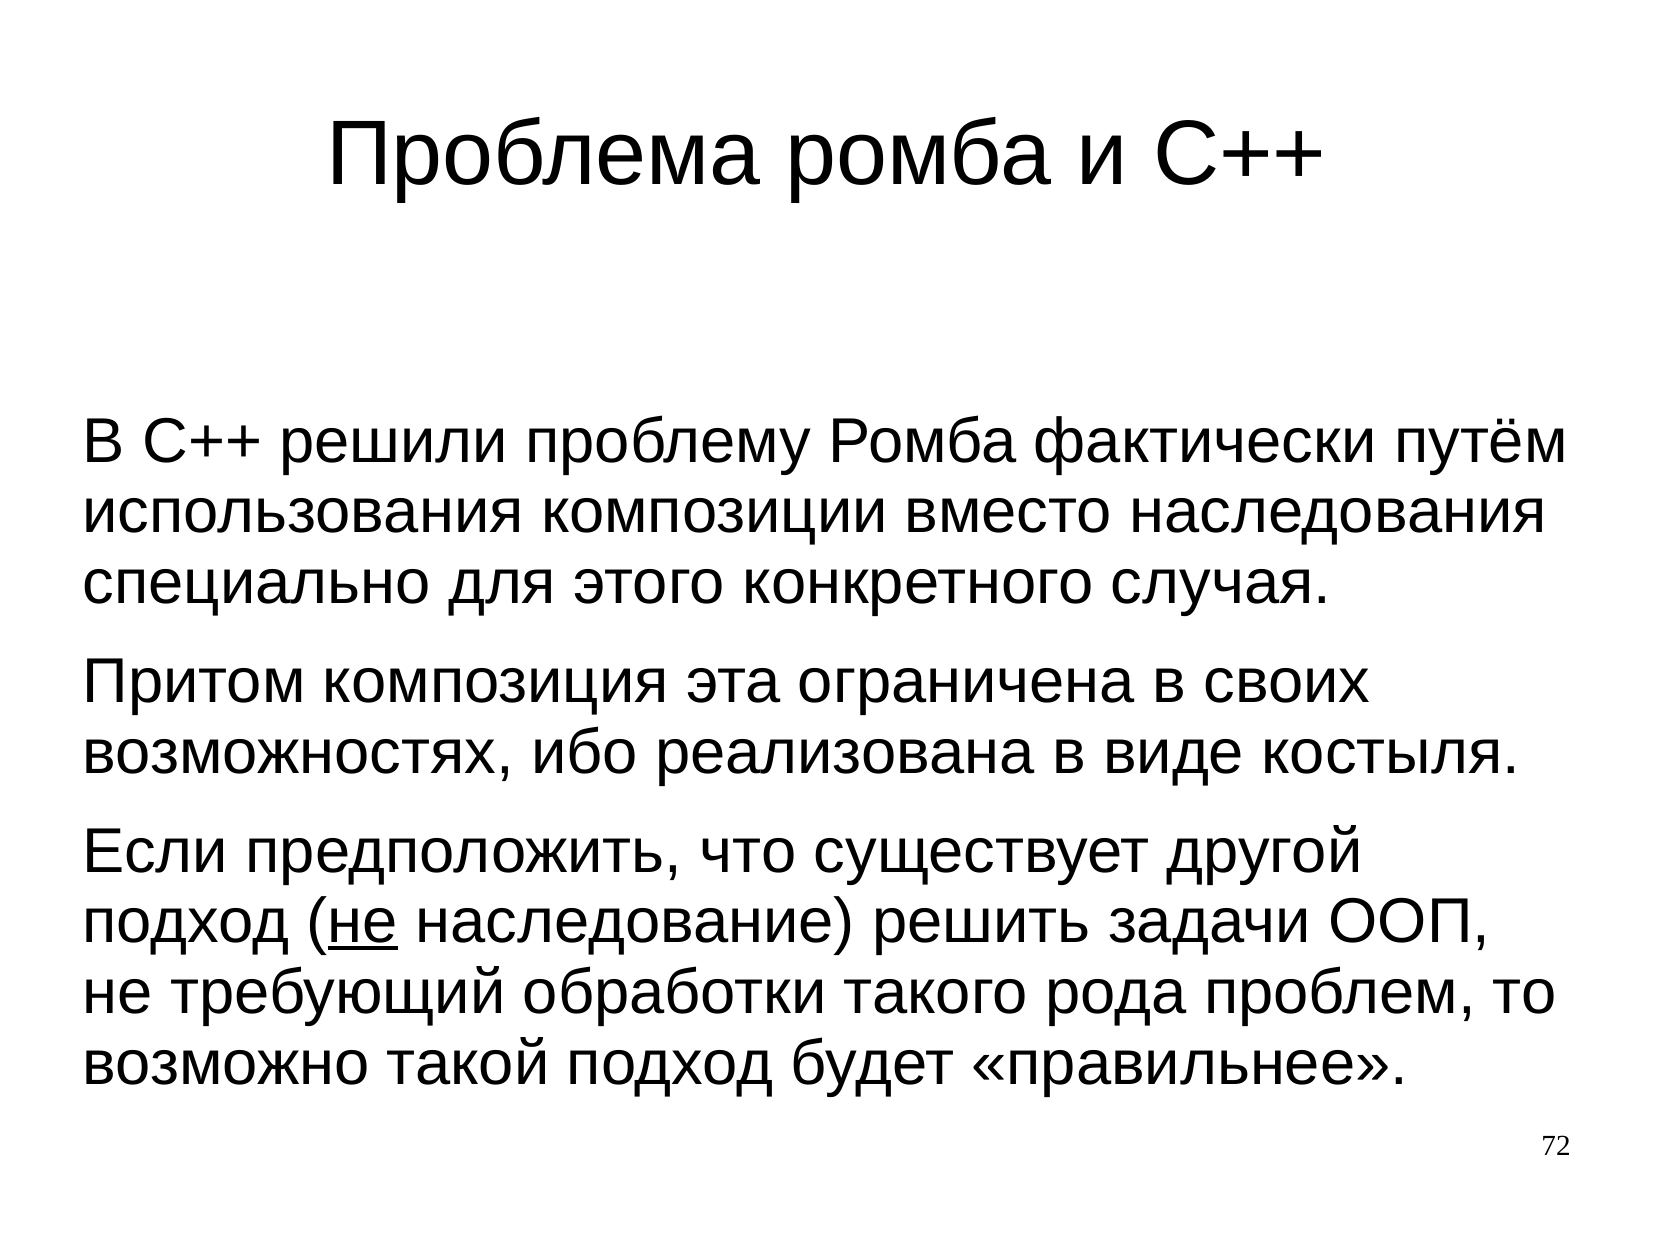

# Проблема ромба и C++
В C++ решили проблему Ромба фактически путём использования композиции вместо наследования специально для этого конкретного случая.
Притом композиция эта ограничена в своих возможностях, ибо реализована в виде костыля.
Если предположить, что существует другой подход (не наследование) решить задачи ООП, не требующий обработки такого рода проблем, то возможно такой подход будет «правильнее».
72